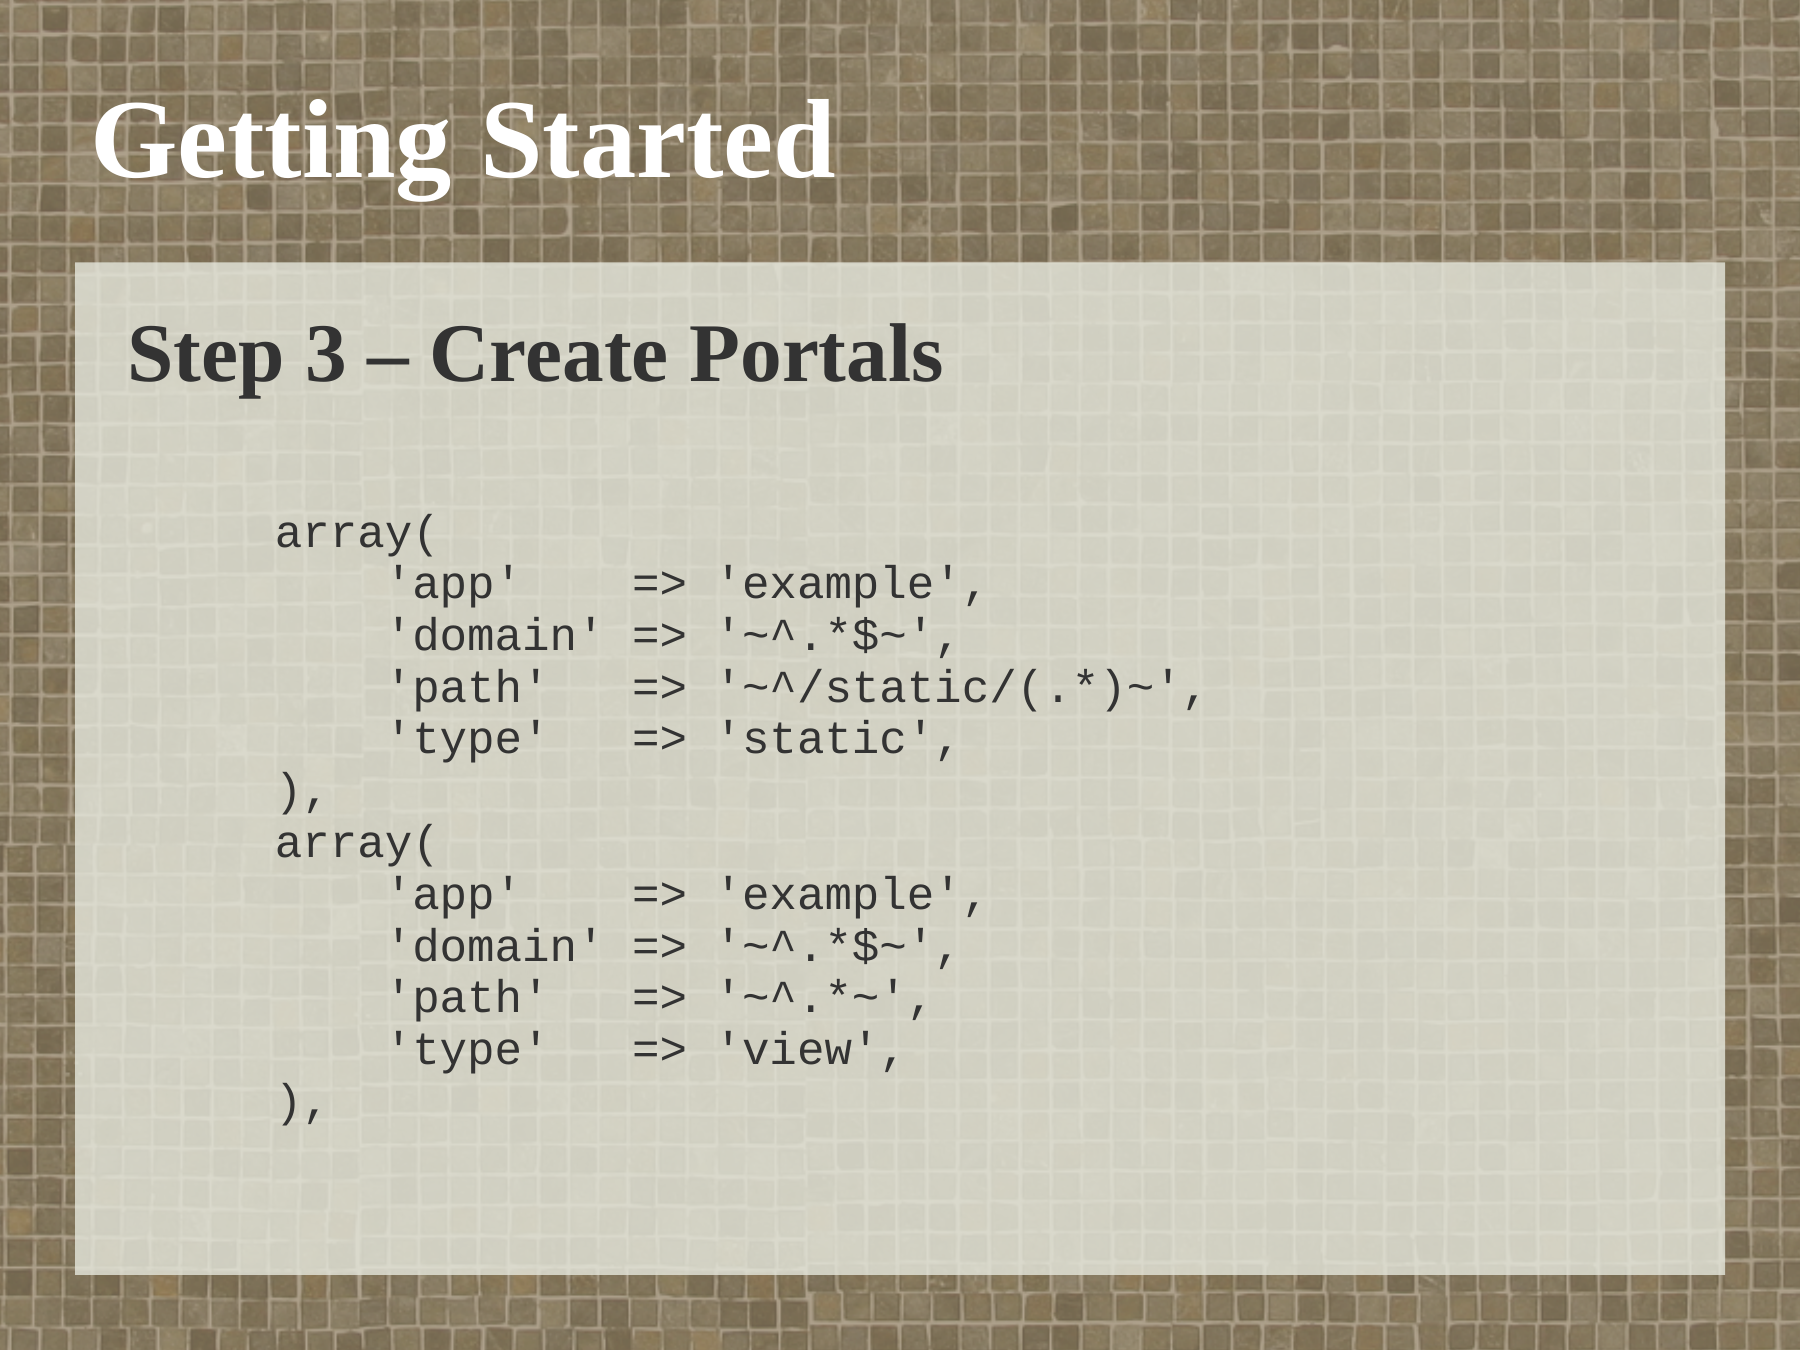

# Getting Started
Step 3 – Create Portals
 array(
 'app' => 'example',
 'domain' => '~^.*$~',
 'path' => '~^/static/(.*)~',
 'type' => 'static',
 ),
 array(
 'app' => 'example',
 'domain' => '~^.*$~',
 'path' => '~^.*~',
 'type' => 'view',
 ),